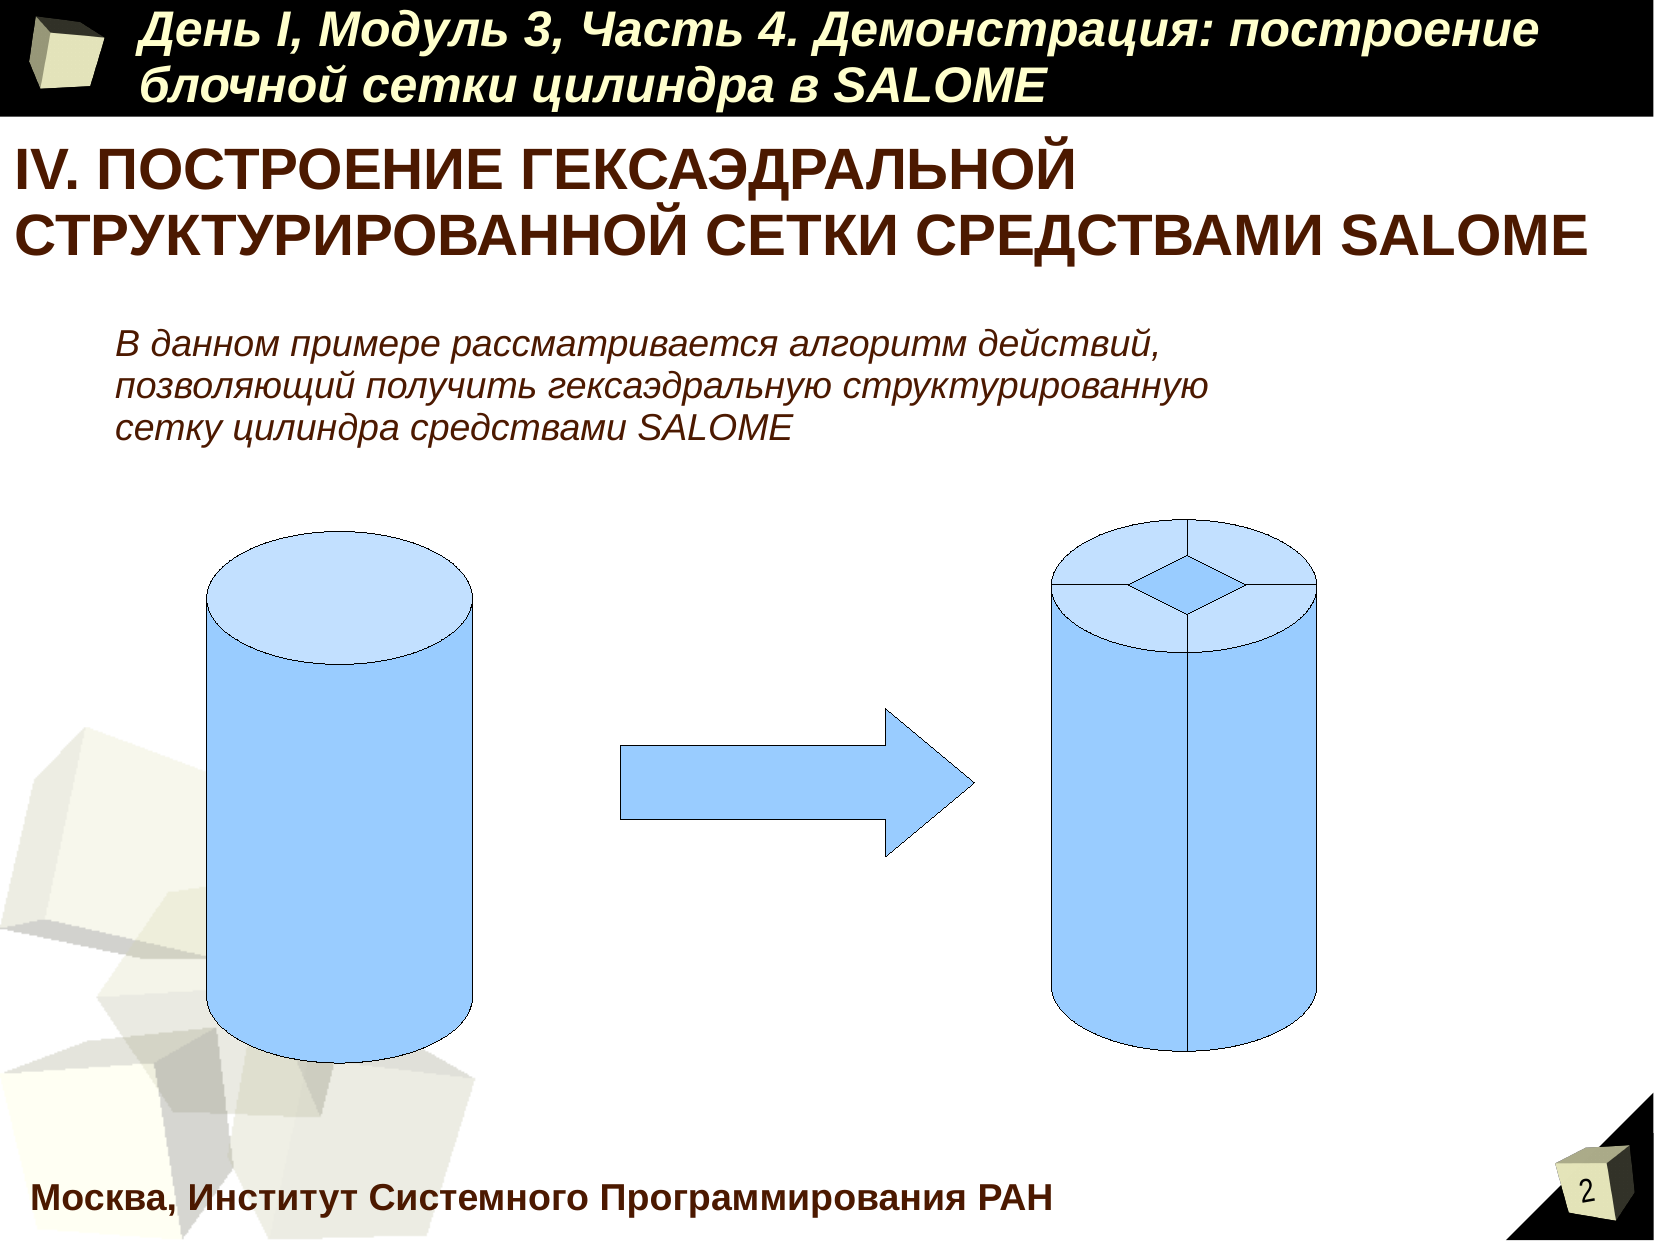

IV. ПОСТРОЕНИЕ ГЕКСАЭДРАЛЬНОЙ СТРУКТУРИРОВАННОЙ СЕТКИ СРЕДСТВАМИ SALOME
В данном примере рассматривается алгоритм действий, позволяющий получить гексаэдральную структурированную сетку цилиндра средствами SALOME